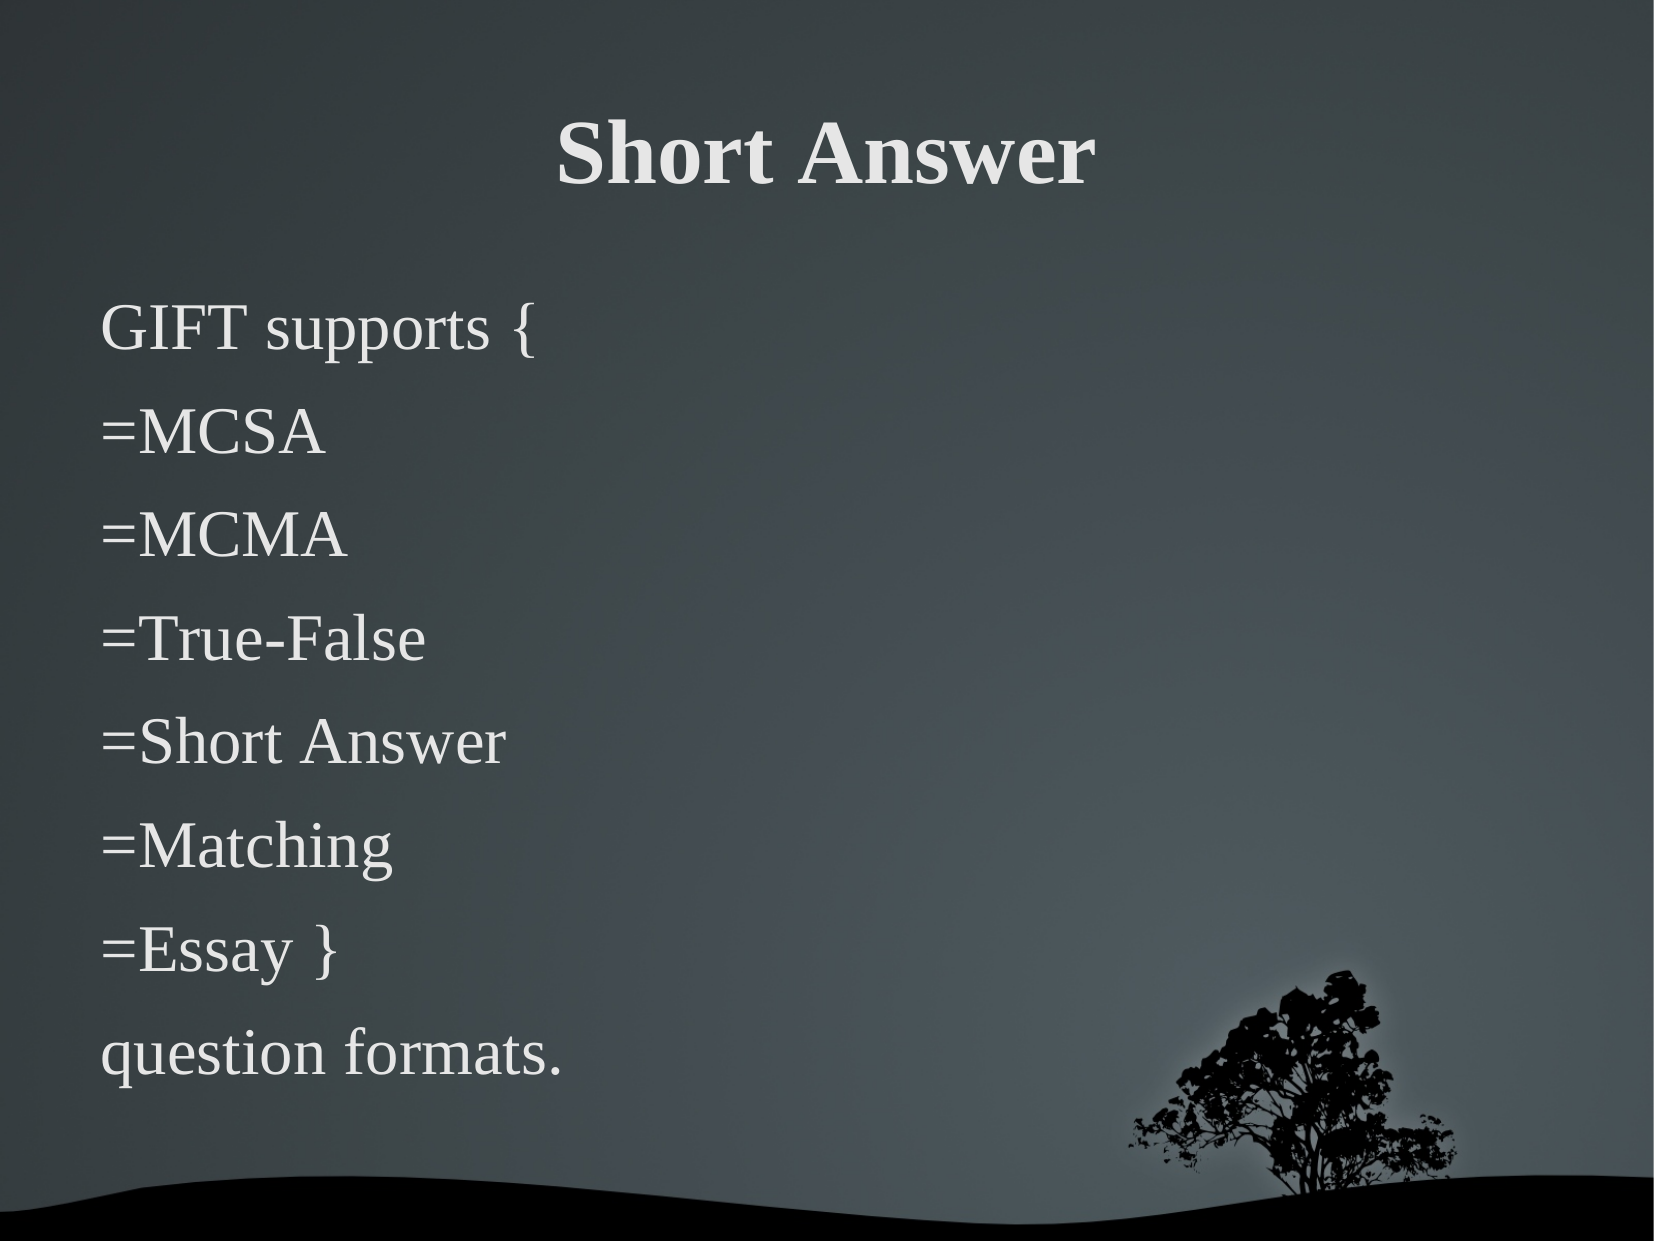

# Short Answer
GIFT supports {
=MCSA
=MCMA
=True-False
=Short Answer
=Matching
=Essay }
question formats.